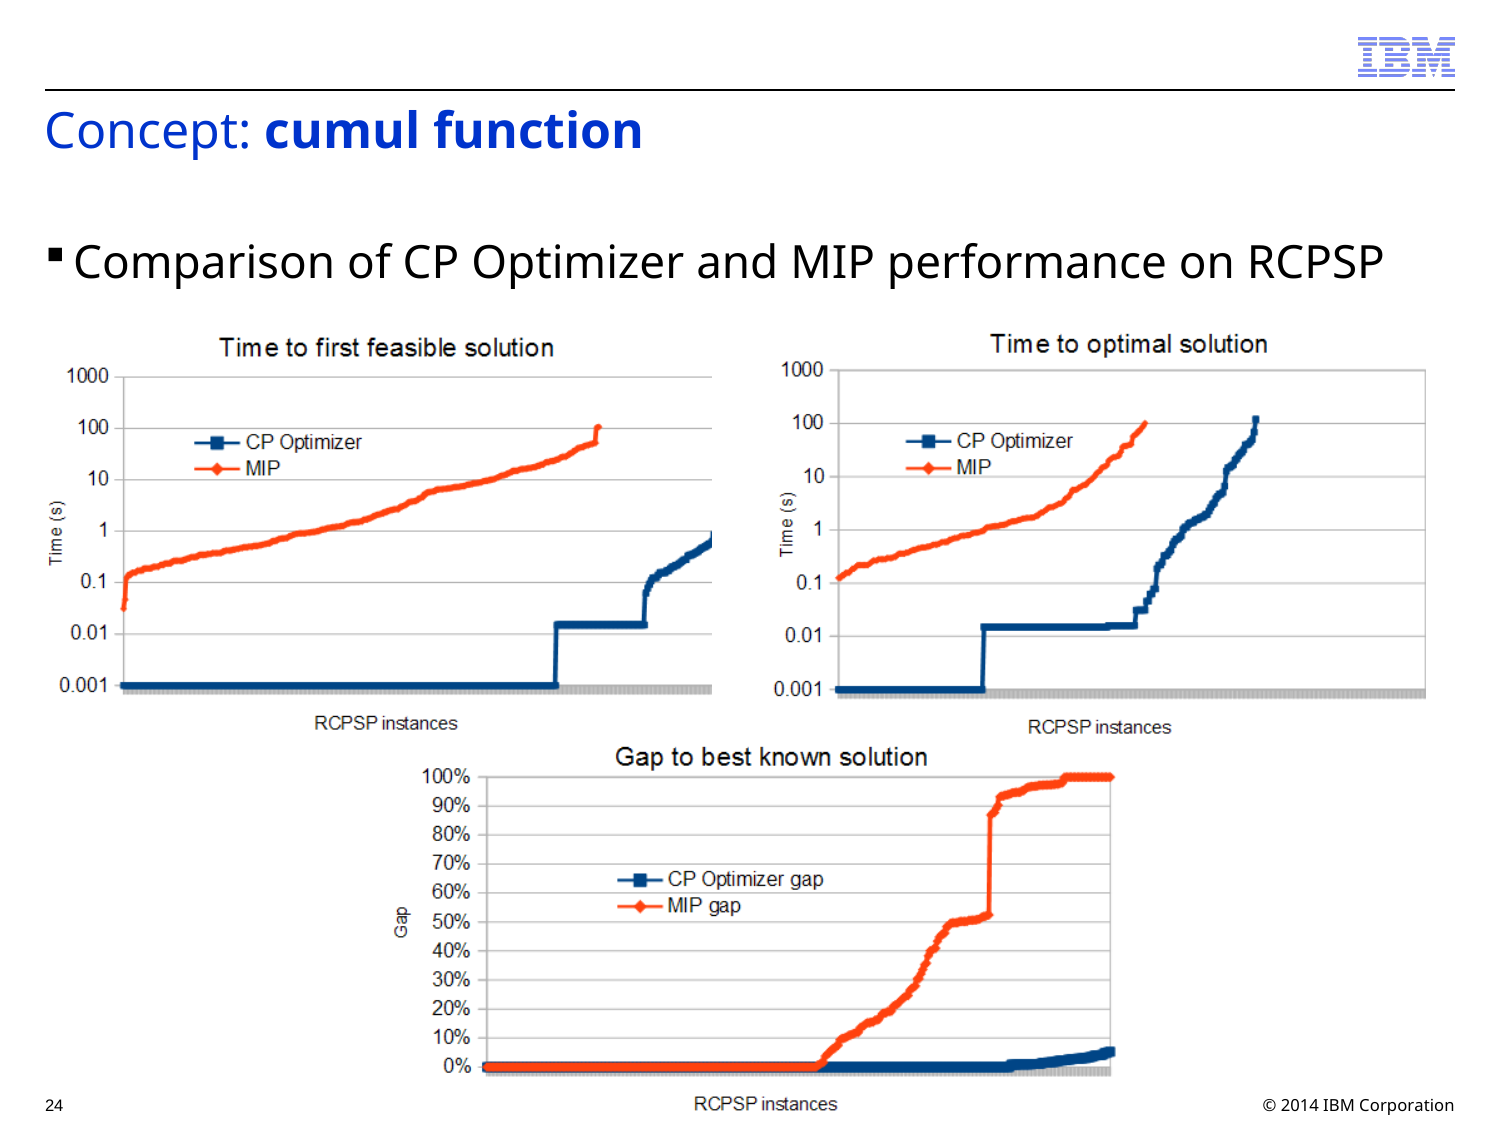

# Concept: cumul function
Comparison of CP Optimizer and MIP performance on RCPSP
24